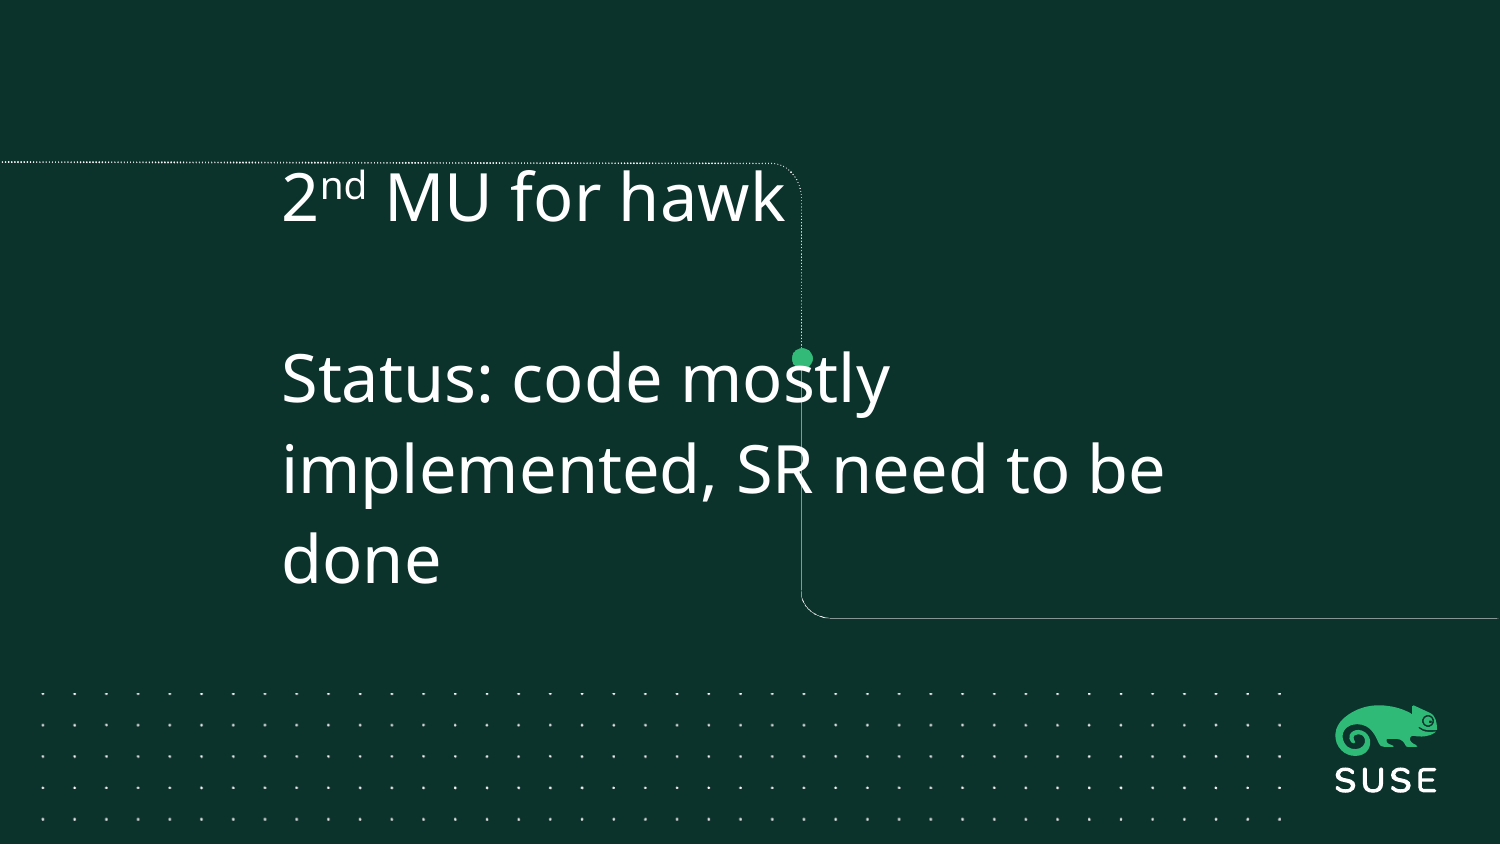

# 2nd MU for hawk Status: code mostly implemented, SR need to be done